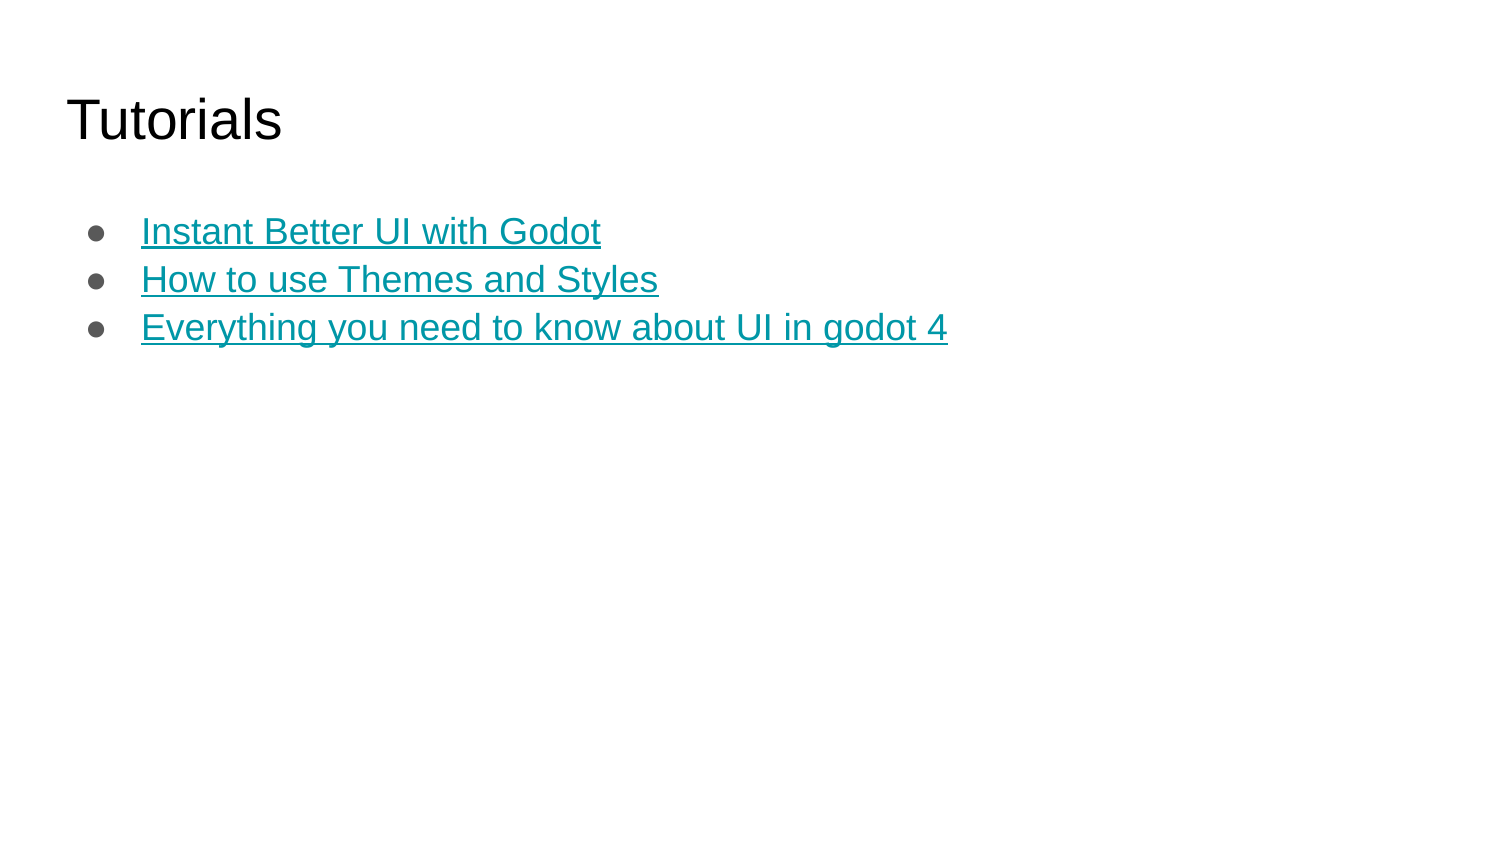

# Tutorials
Instant Better UI with Godot
How to use Themes and Styles
Everything you need to know about UI in godot 4